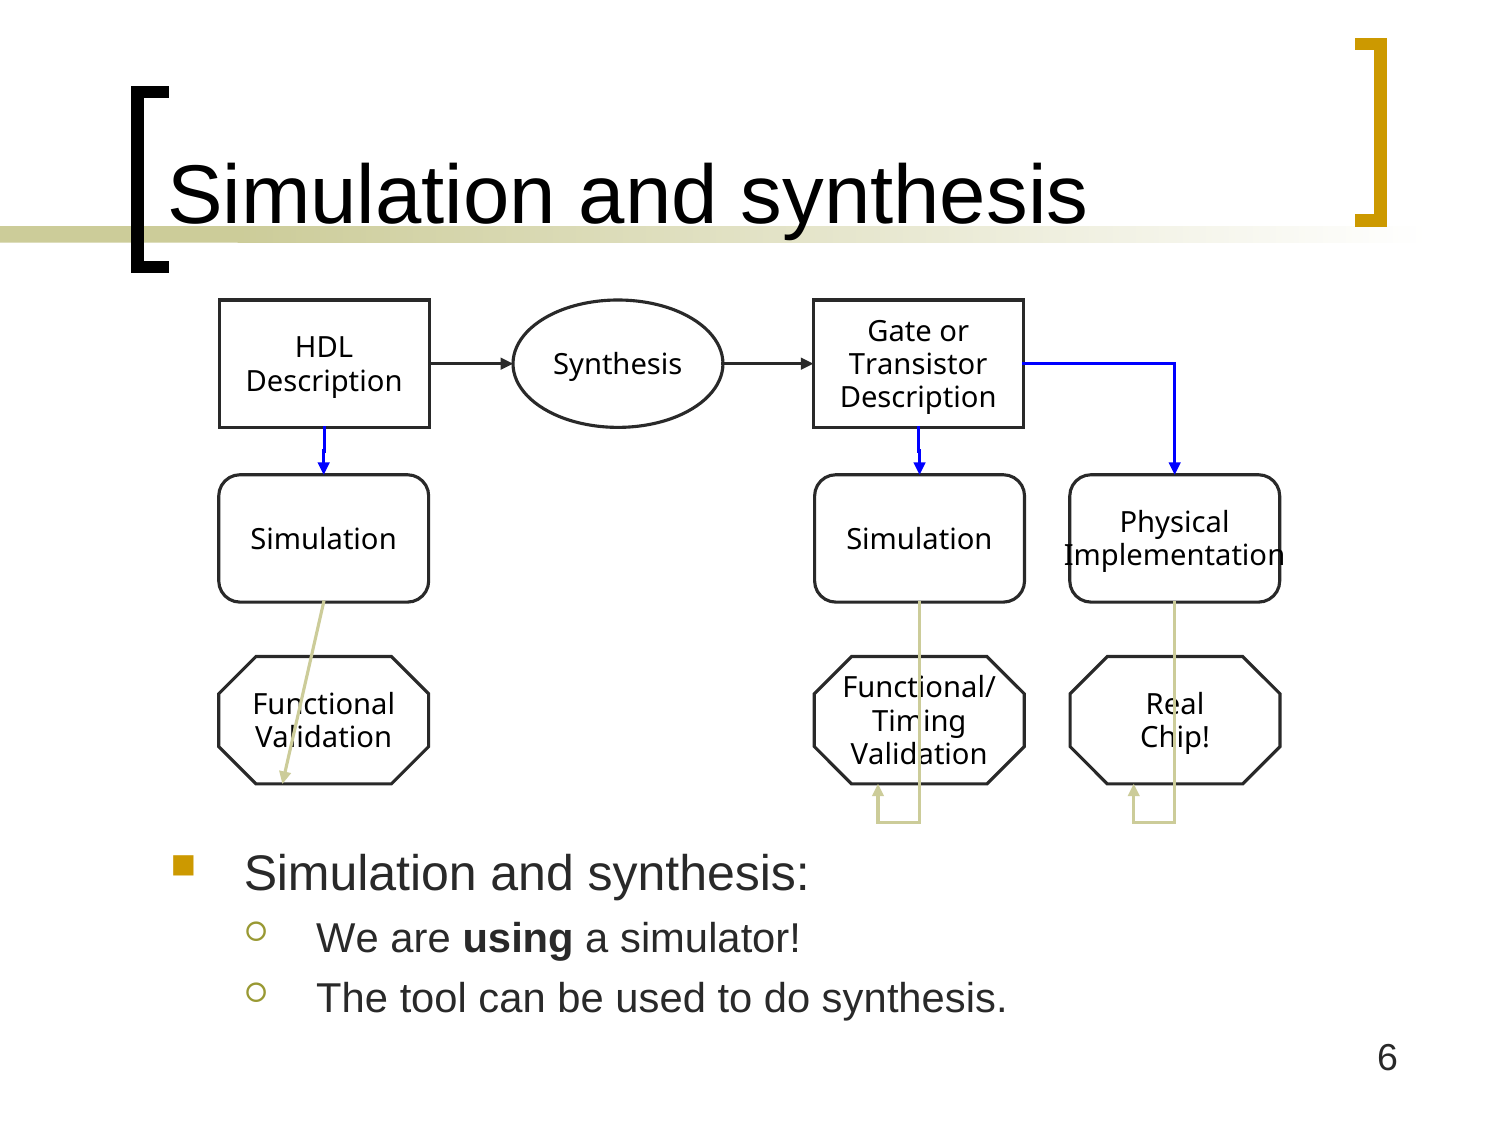

# Simulation and synthesis
HDL
Description
Synthesis
Gate or
Transistor
Description
Simulation
Simulation
Physical
Implementation
Functional
Validation
Functional/
Timing
Validation
Real
Chip!
Simulation and synthesis:
We are using a simulator!
The tool can be used to do synthesis.
6